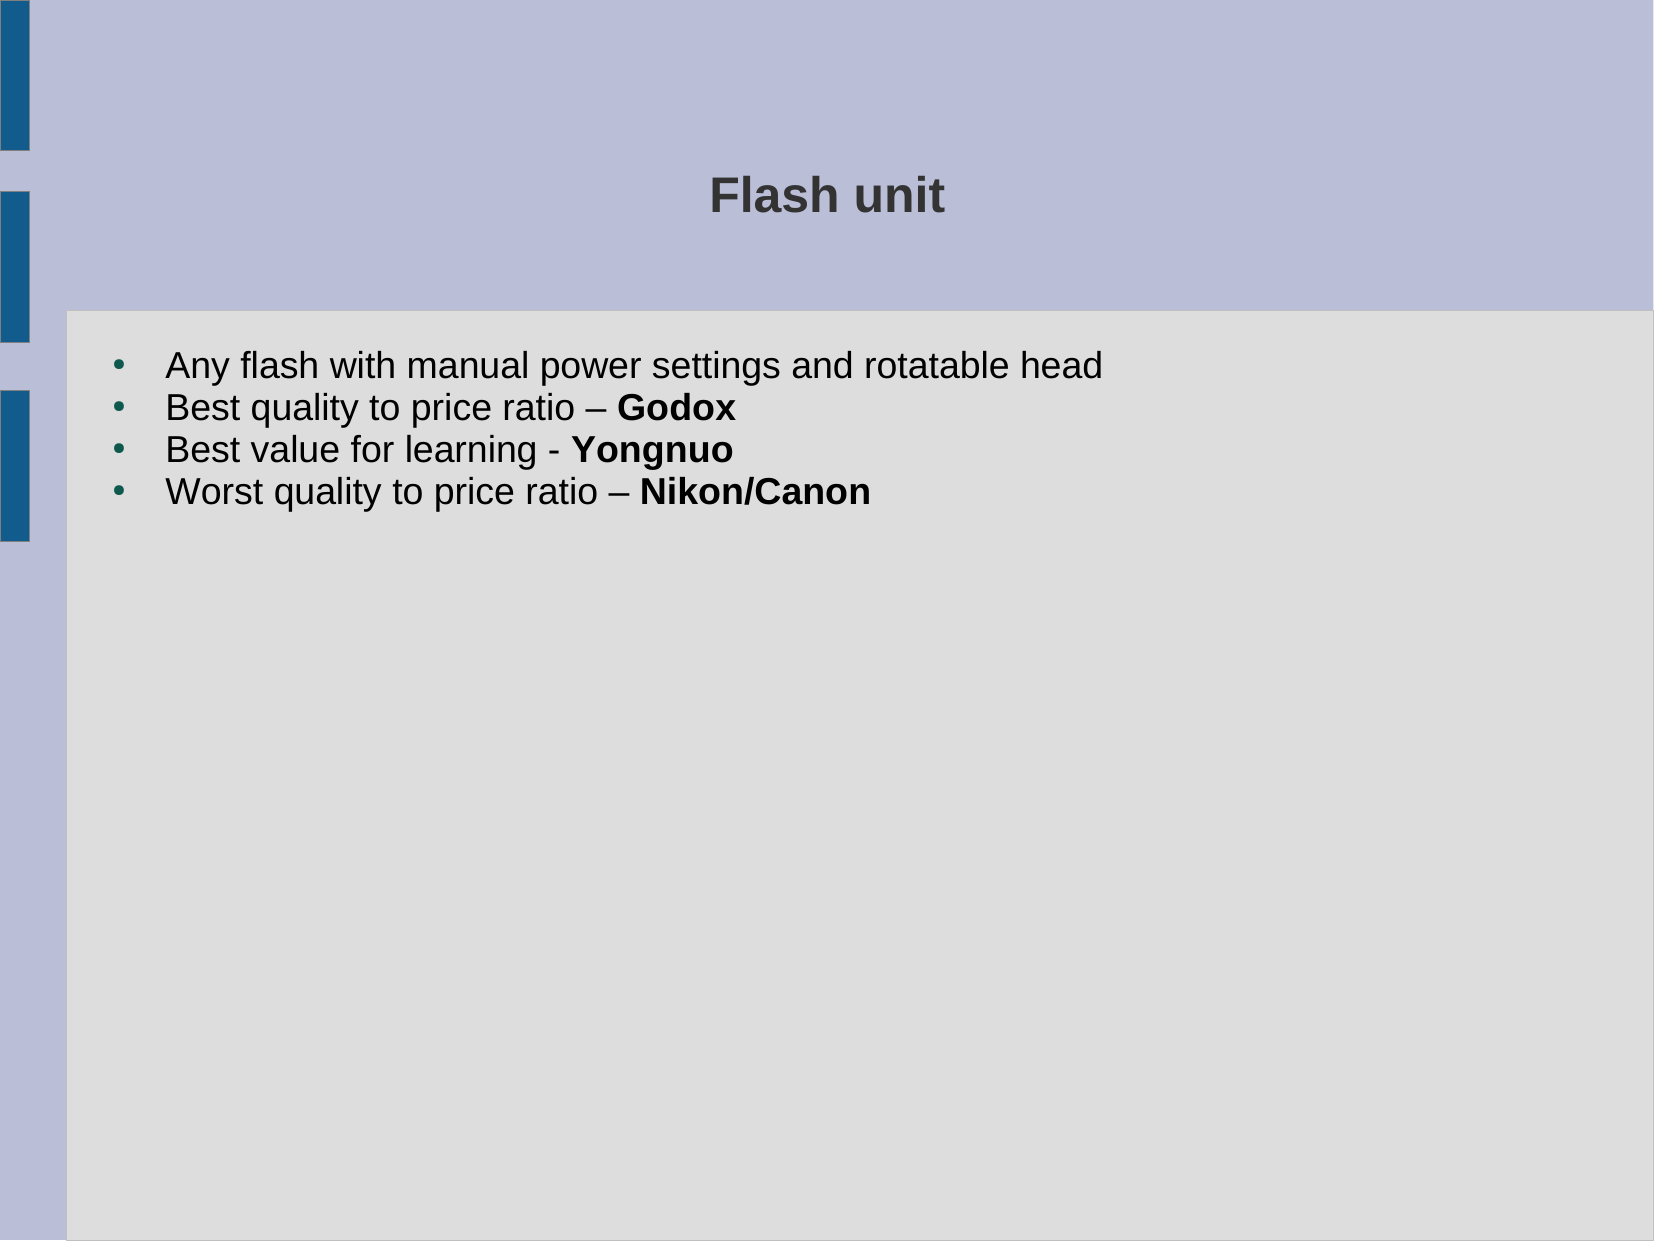

# Flash unit
Any flash with manual power settings and rotatable head
Best quality to price ratio – Godox
Best value for learning - Yongnuo
Worst quality to price ratio – Nikon/Canon